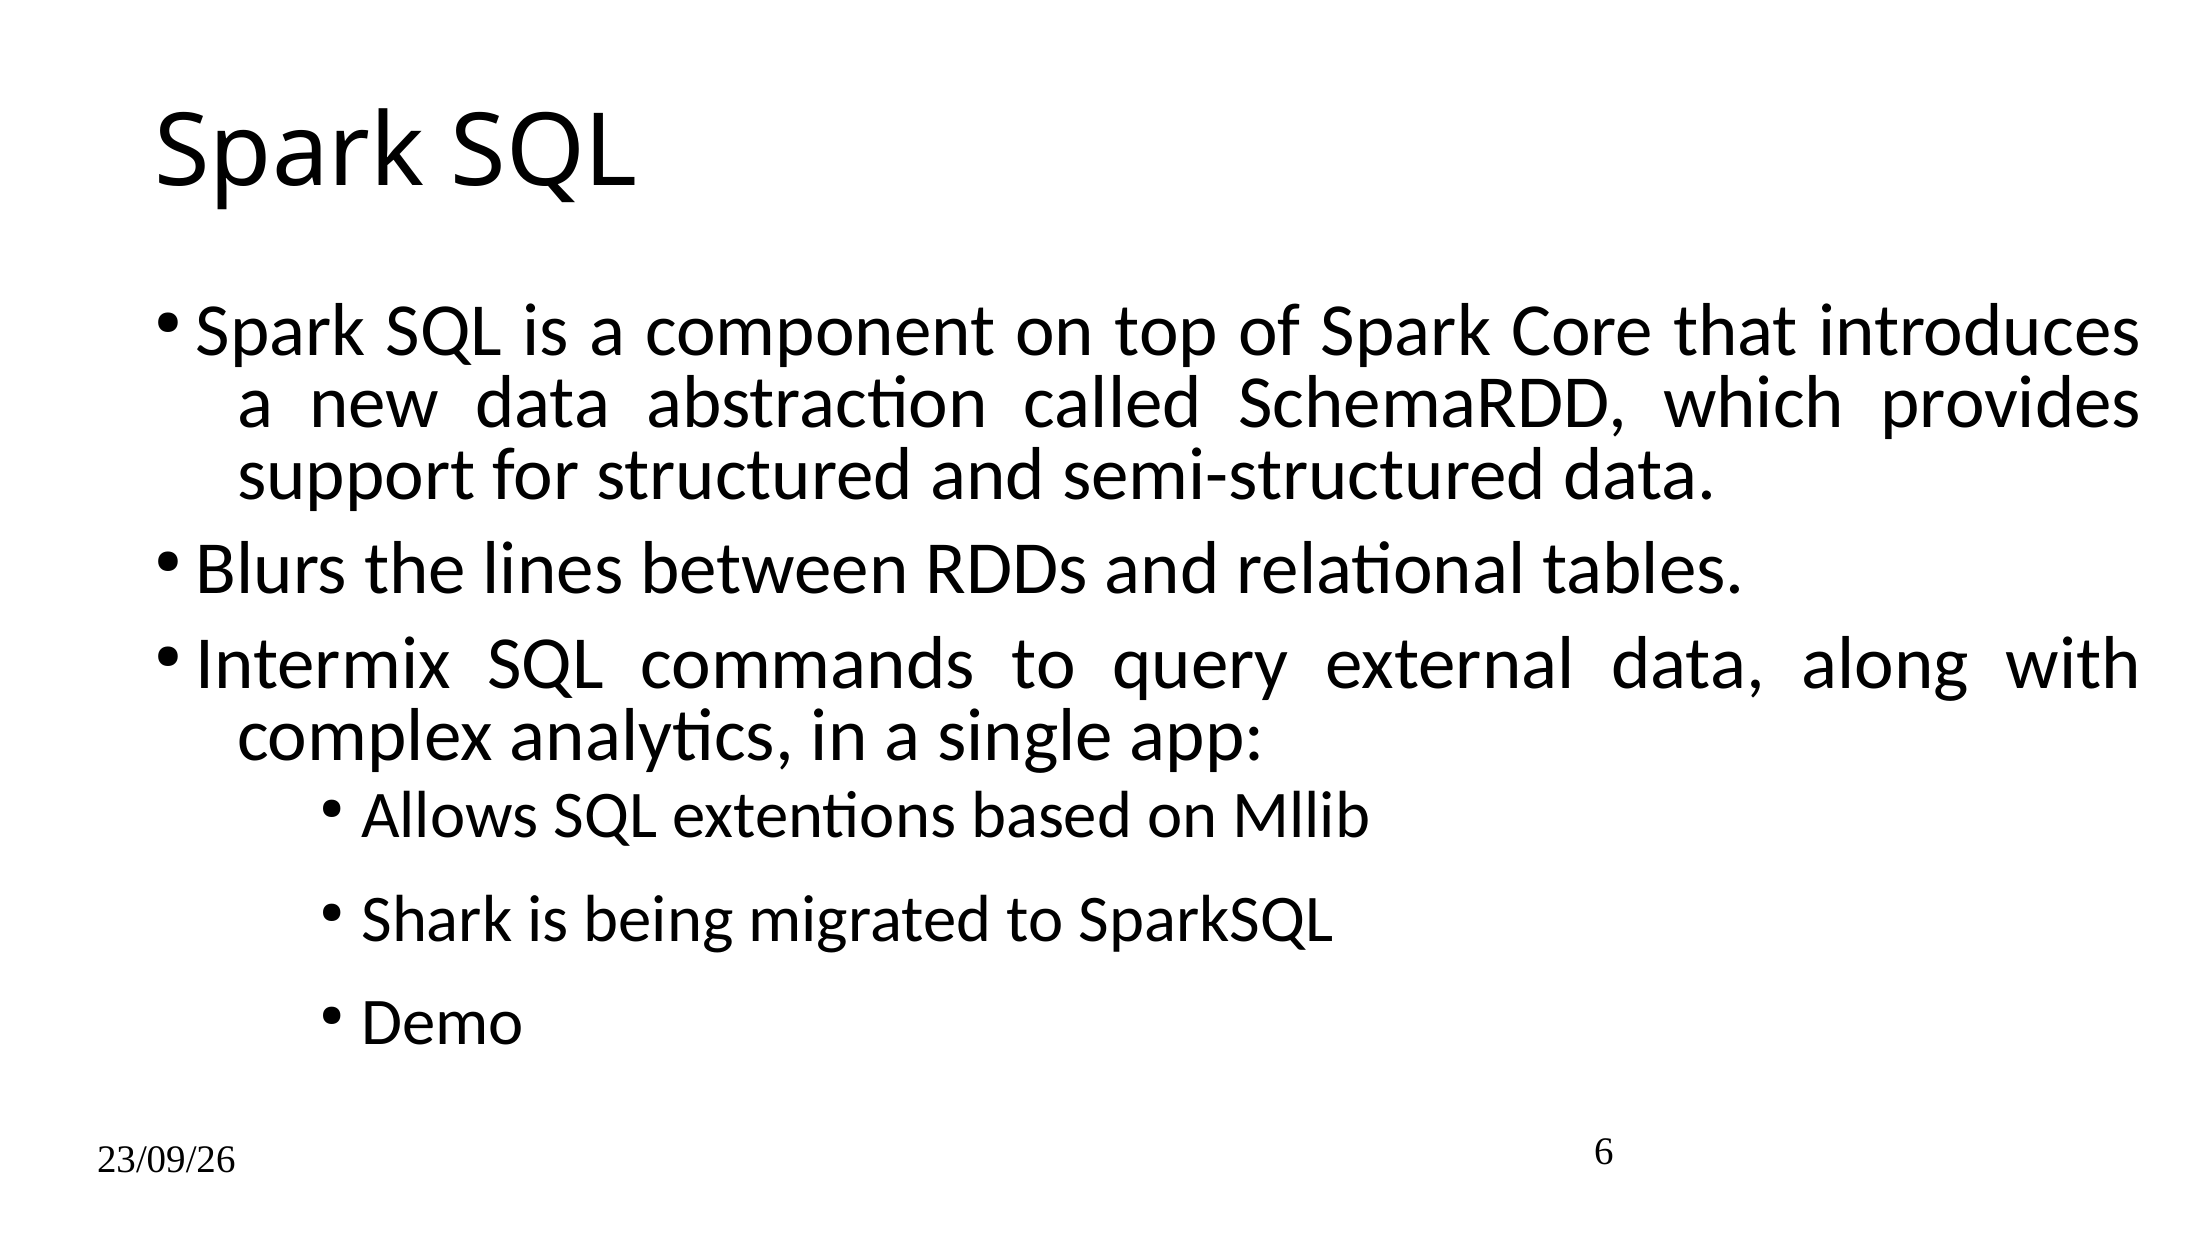

# Spark SQL
Spark SQL is a component on top of Spark Core that introduces a new data abstraction called SchemaRDD, which provides support for structured and semi-structured data.
Blurs the lines between RDDs and relational tables.
Intermix SQL commands to query external data, along with complex analytics, in a single app:
Allows SQL extentions based on Mllib
Shark is being migrated to SparkSQL
Demo